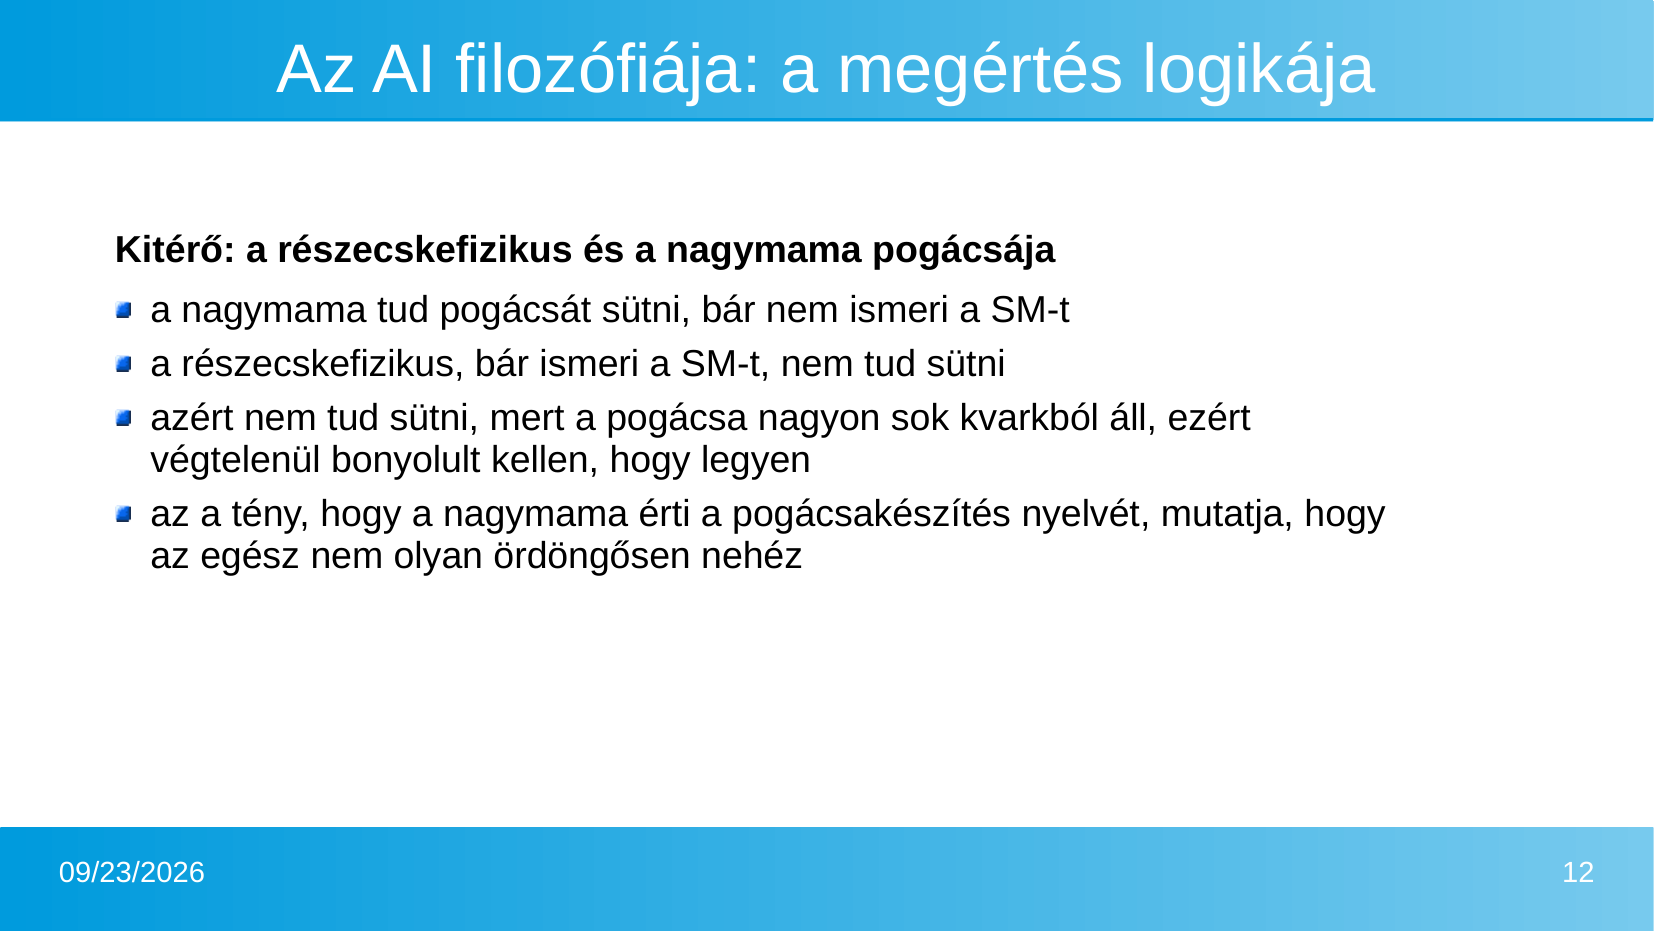

# Az AI filozófiája: a megértés logikája
Kitérő: a részecskefizikus és a nagymama pogácsája
a nagymama tud pogácsát sütni, bár nem ismeri a SM-t
a részecskefizikus, bár ismeri a SM-t, nem tud sütni
azért nem tud sütni, mert a pogácsa nagyon sok kvarkból áll, ezért végtelenül bonyolult kellen, hogy legyen
az a tény, hogy a nagymama érti a pogácsakészítés nyelvét, mutatja, hogy az egész nem olyan ördöngősen nehéz
12